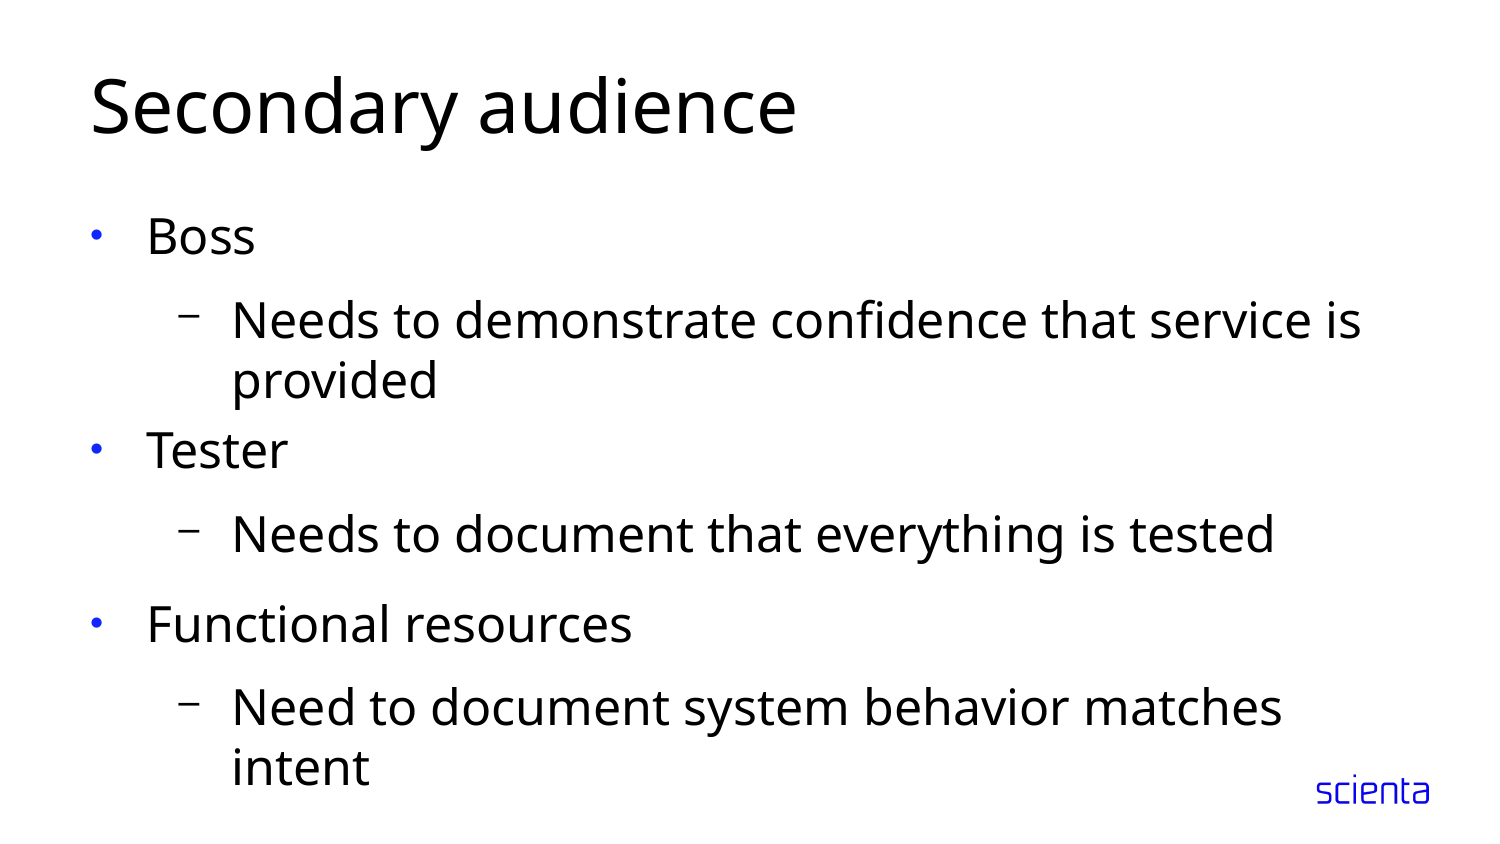

# Secondary audience
Boss
Needs to demonstrate confidence that service is provided
Tester
Needs to document that everything is tested
Functional resources
Need to document system behavior matches intent